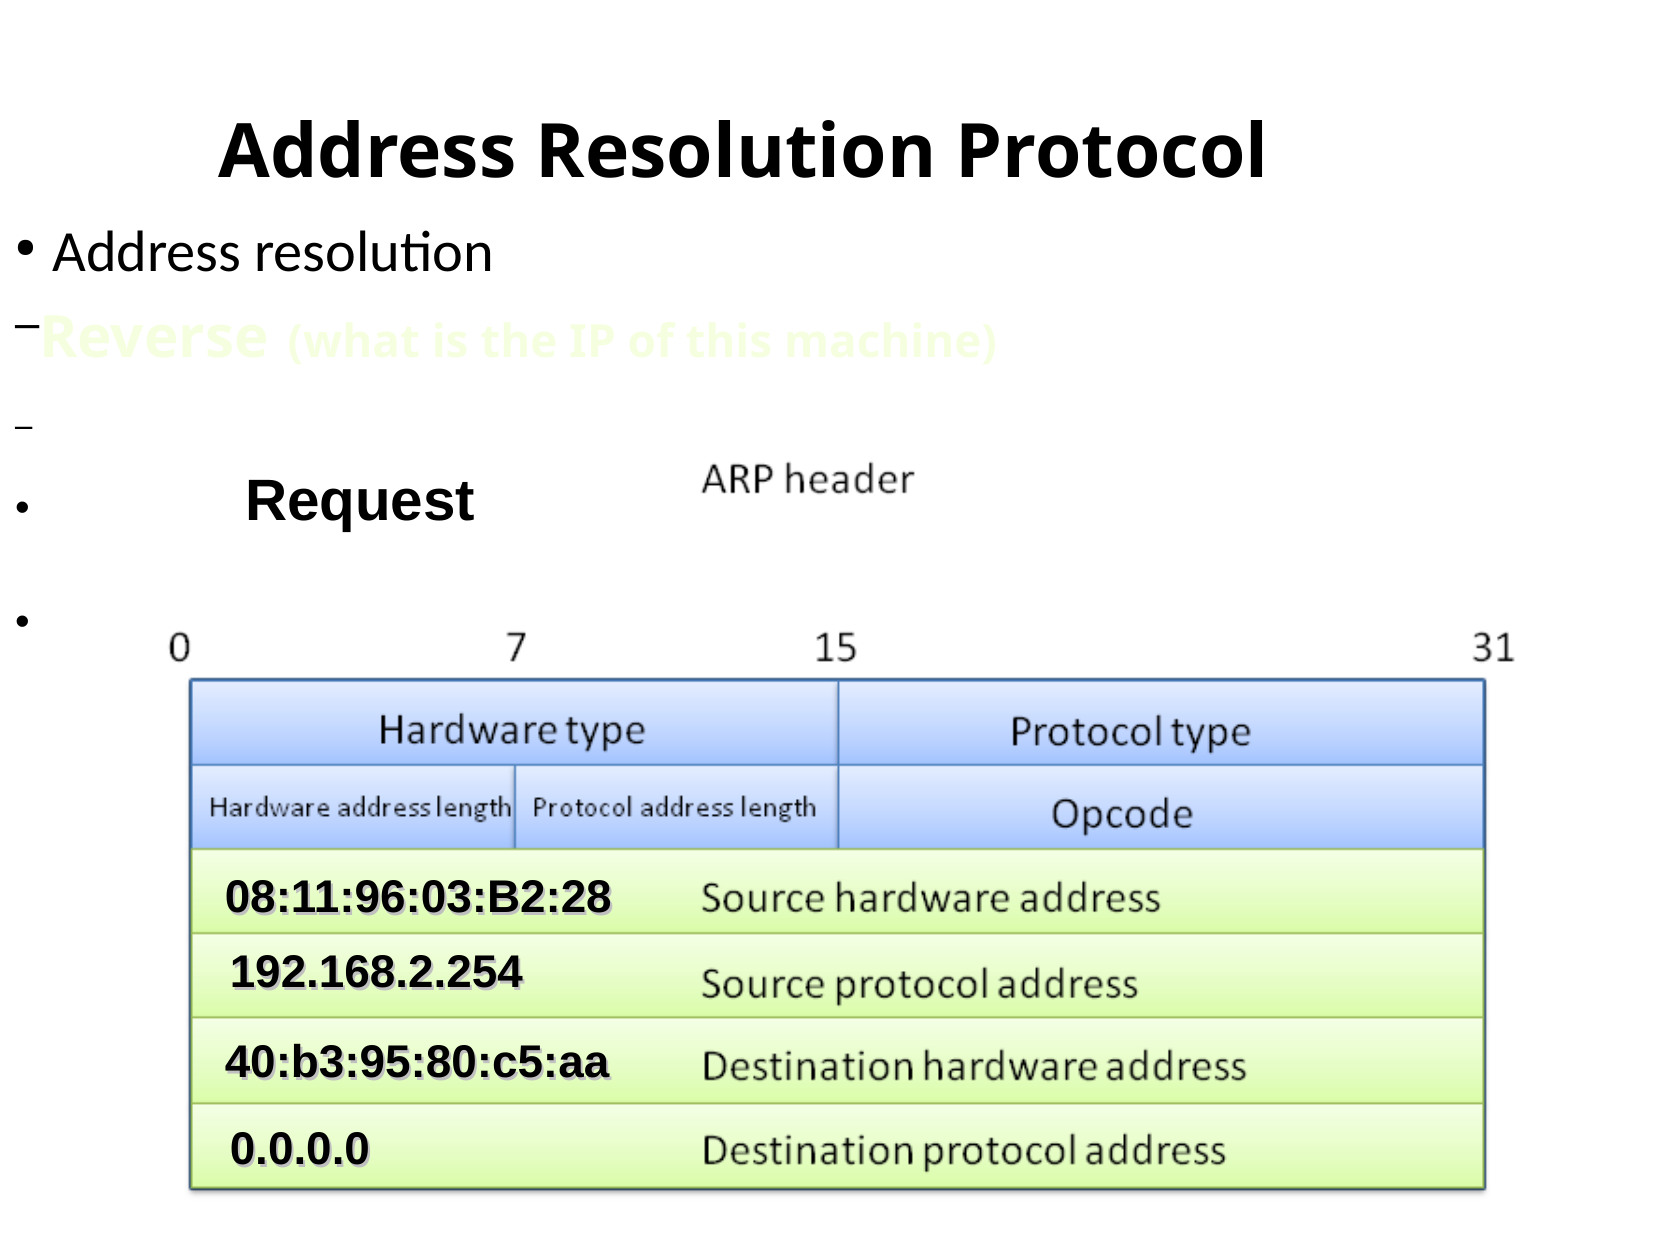

# Address Resolution Protocol
Address resolution
Reverse (what is the IP of this machine)
Request
08:11:96:03:B2:28
192.168.2.254
40:b3:95:80:c5:aa
0.0.0.0